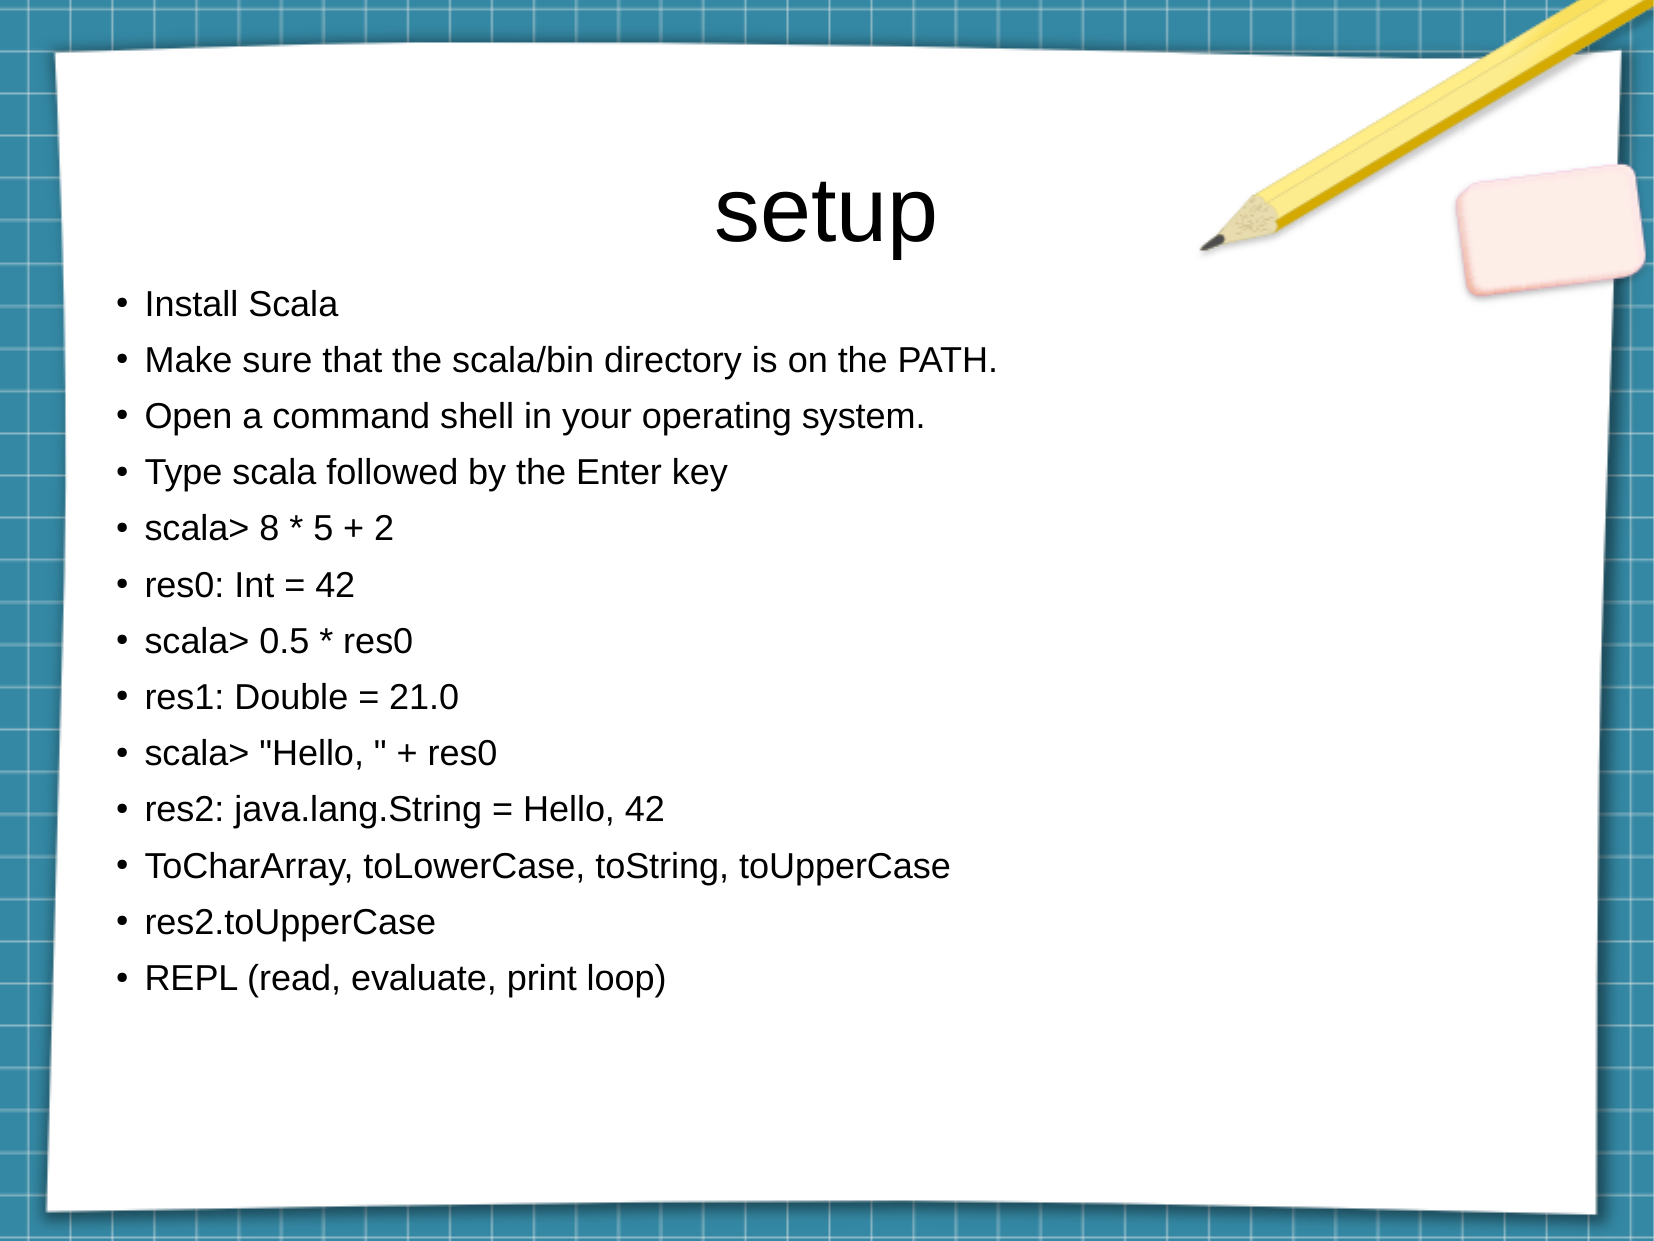

# setup
Install Scala
Make sure that the scala/bin directory is on the PATH.
Open a command shell in your operating system.
Type scala followed by the Enter key
scala> 8 * 5 + 2
res0: Int = 42
scala> 0.5 * res0
res1: Double = 21.0
scala> "Hello, " + res0
res2: java.lang.String = Hello, 42
ToCharArray, toLowerCase, toString, toUpperCase
res2.toUpperCase
REPL (read, evaluate, print loop)